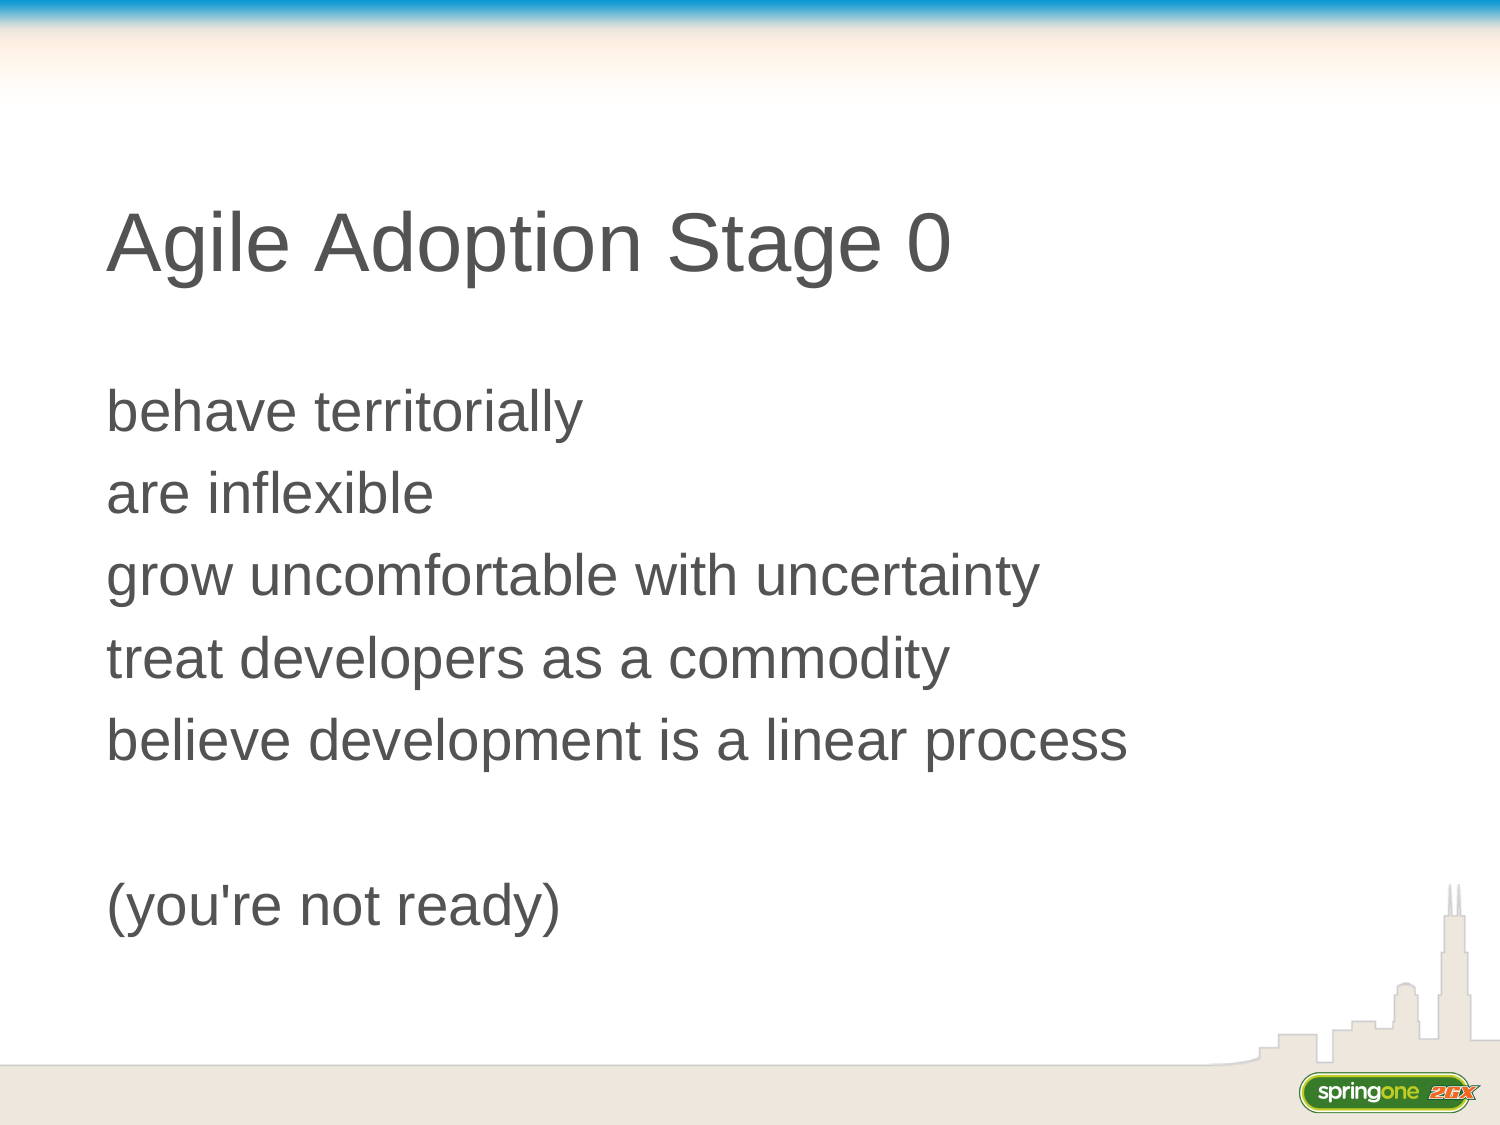

# Agile Adoption Stage 0
behave territorially
are inflexible
grow uncomfortable with uncertainty
treat developers as a commodity
believe development is a linear process
(you're not ready)